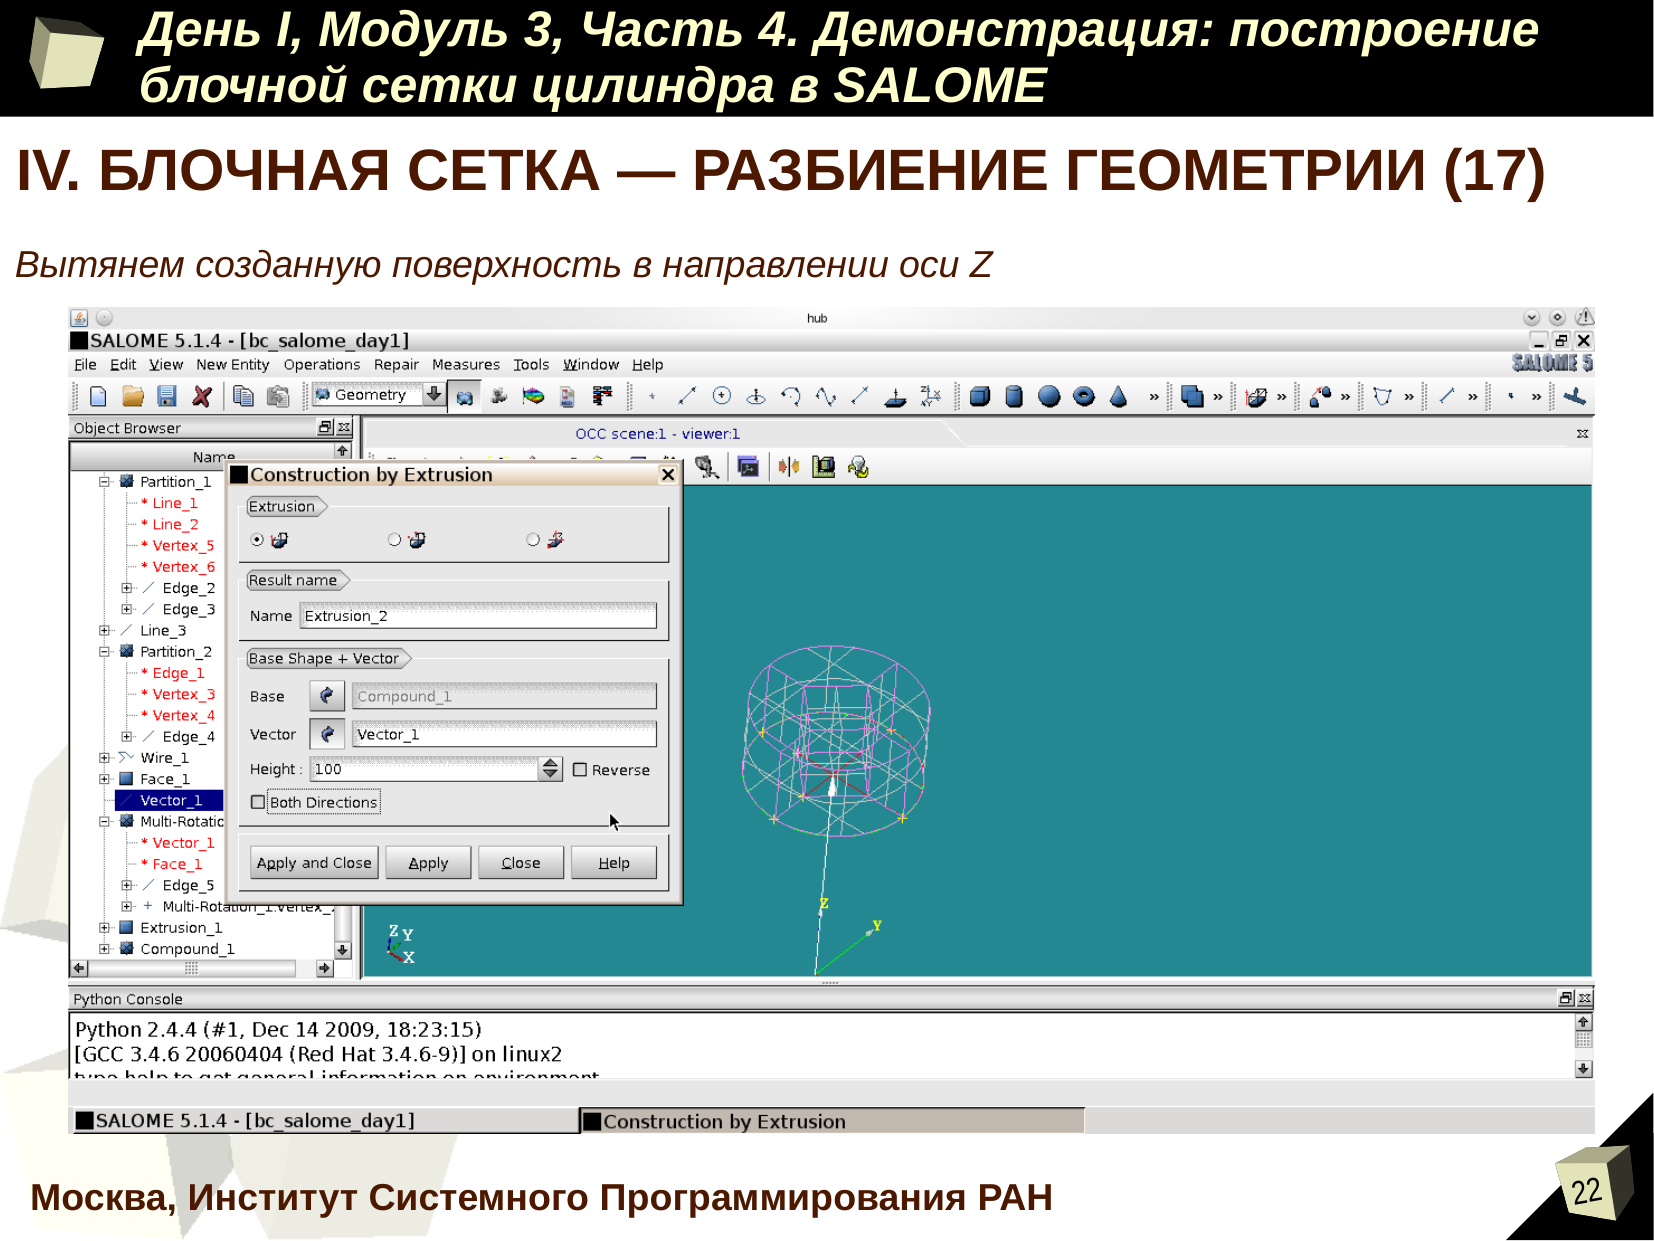

IV. БЛОЧНАЯ СЕТКА — РАЗБИЕНИЕ ГЕОМЕТРИИ (17)
Вытянем созданную поверхность в направлении оси Z